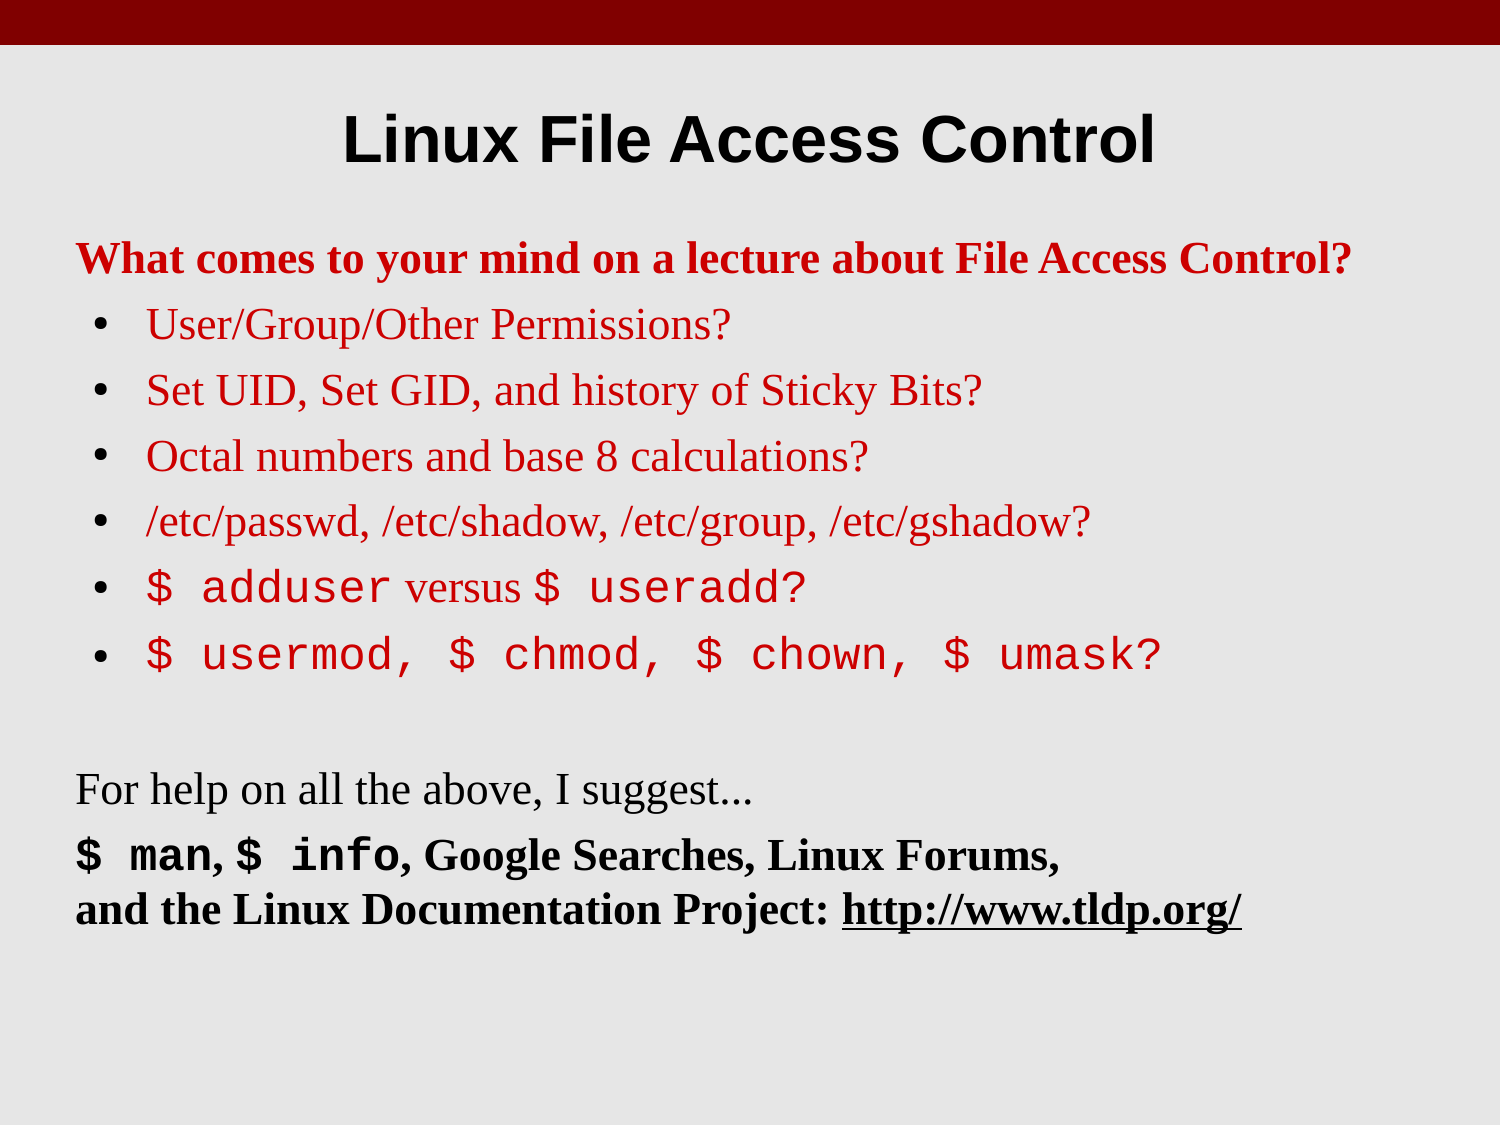

# Linux File Access Control
What comes to your mind on a lecture about File Access Control?
User/Group/Other Permissions?
Set UID, Set GID, and history of Sticky Bits?
Octal numbers and base 8 calculations?
/etc/passwd, /etc/shadow, /etc/group, /etc/gshadow?
$ adduser versus $ useradd?
$ usermod, $ chmod, $ chown, $ umask?
For help on all the above, I suggest...
$ man, $ info, Google Searches, Linux Forums,
and the Linux Documentation Project: http://www.tldp.org/